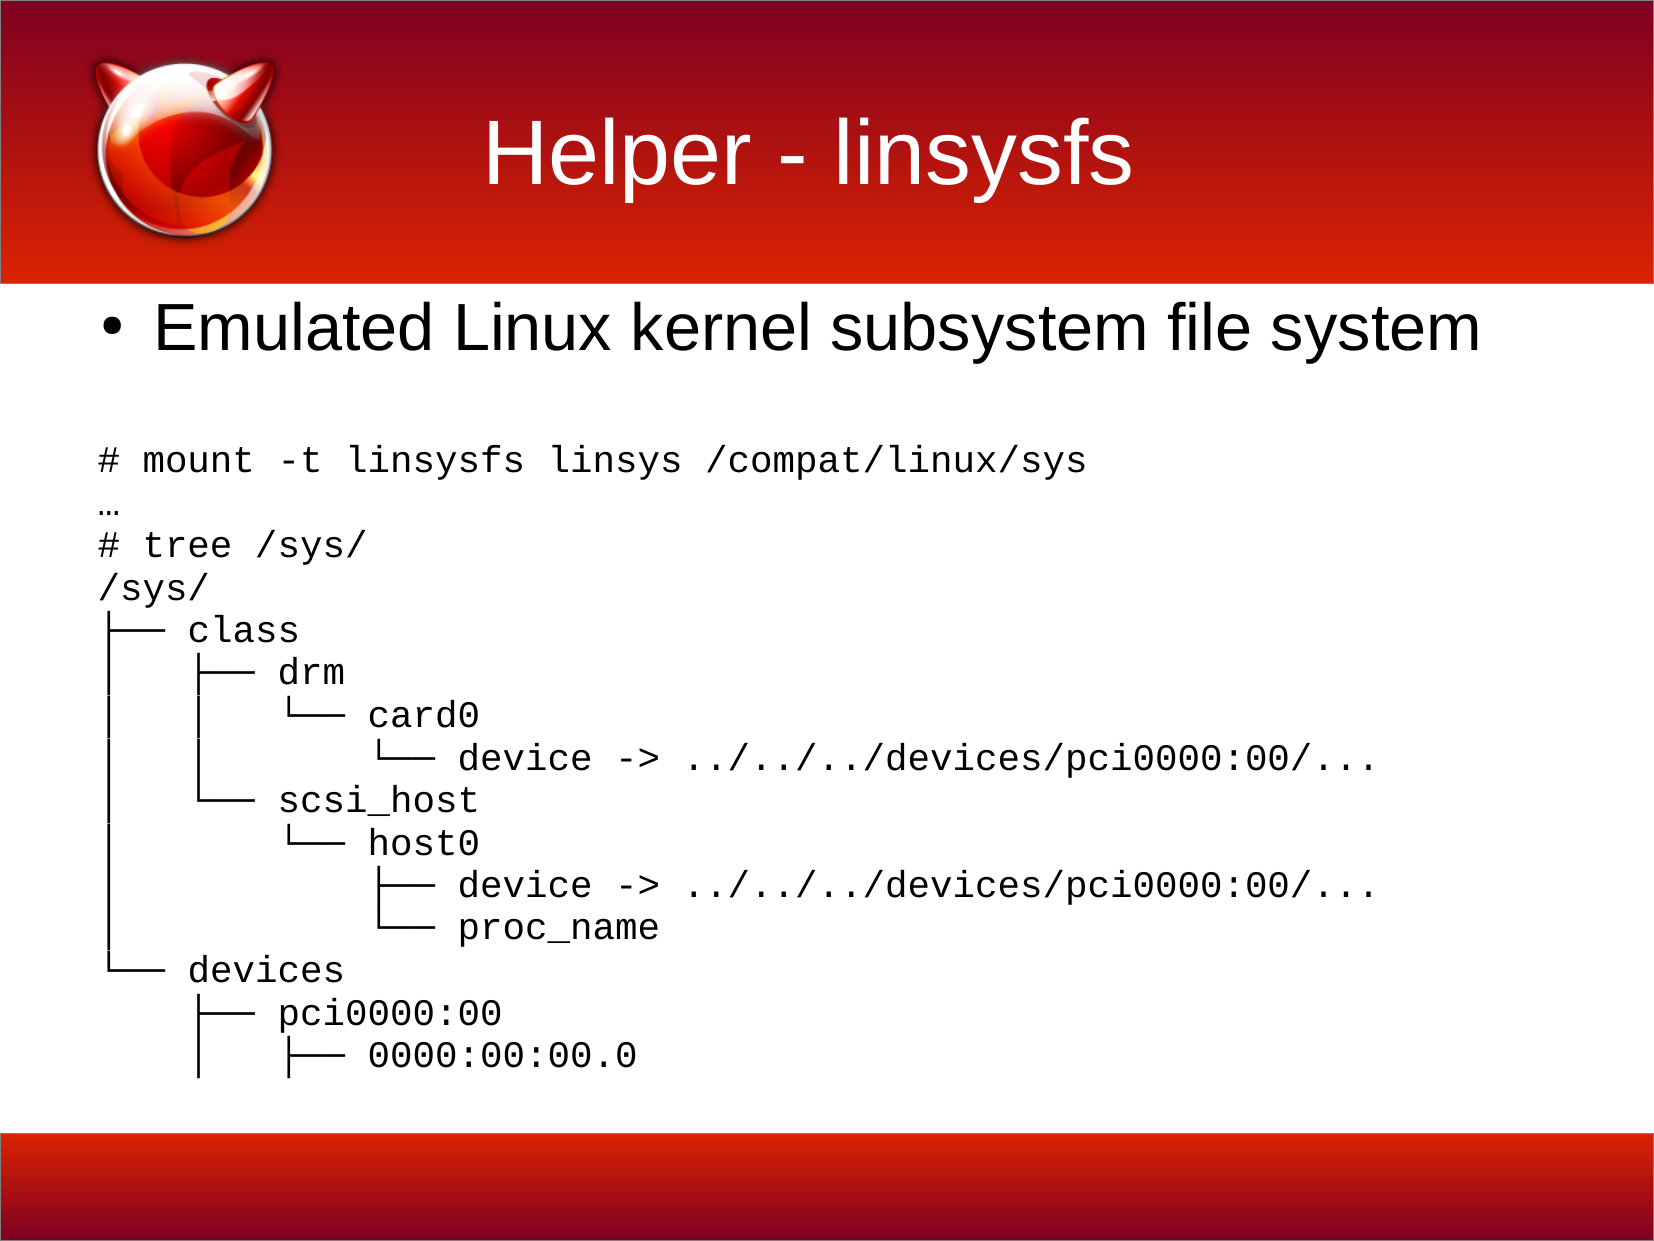

# Helper - linsysfs
Emulated Linux kernel subsystem file system
# mount -t linsysfs linsys /compat/linux/sys
…
# tree /sys/
/sys/
├── class
│   ├── drm
│   │   └── card0
│   │      └── device -> ../../../devices/pci0000:00/...
│   └── scsi_host
│   └── host0
│      ├── device -> ../../../devices/pci0000:00/...
│      └── proc_name
└── devices
 ├── pci0000:00
 │   ├── 0000:00:00.0